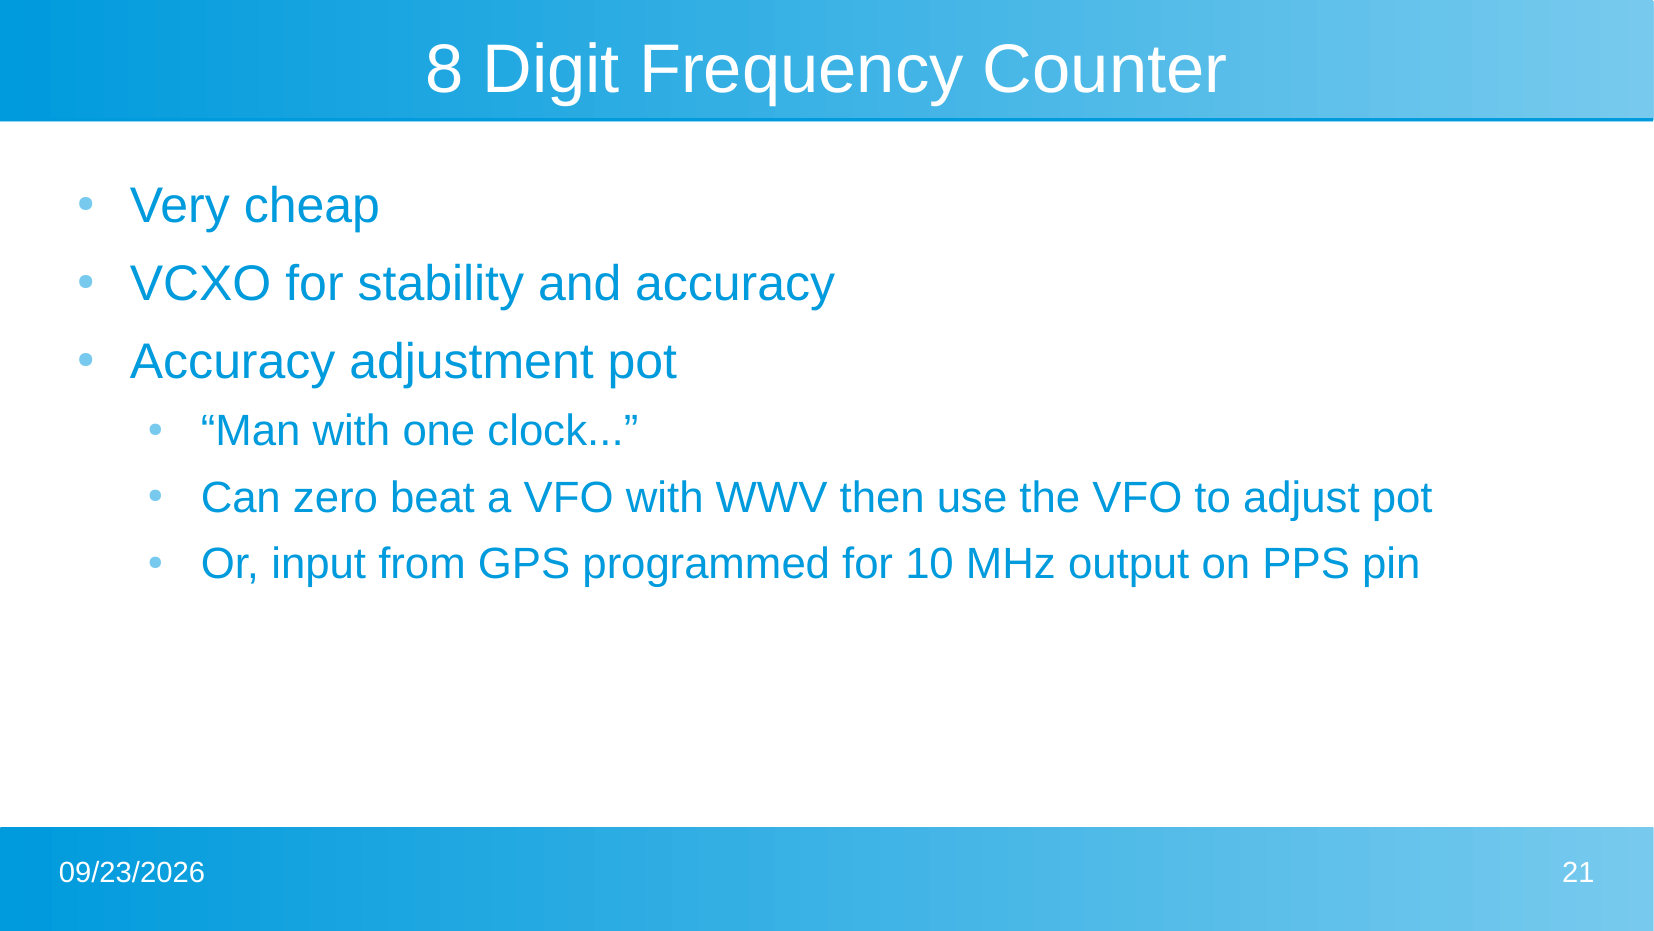

# 8 Digit Frequency Counter
Very cheap
VCXO for stability and accuracy
Accuracy adjustment pot
“Man with one clock...”
Can zero beat a VFO with WWV then use the VFO to adjust pot
Or, input from GPS programmed for 10 MHz output on PPS pin
21